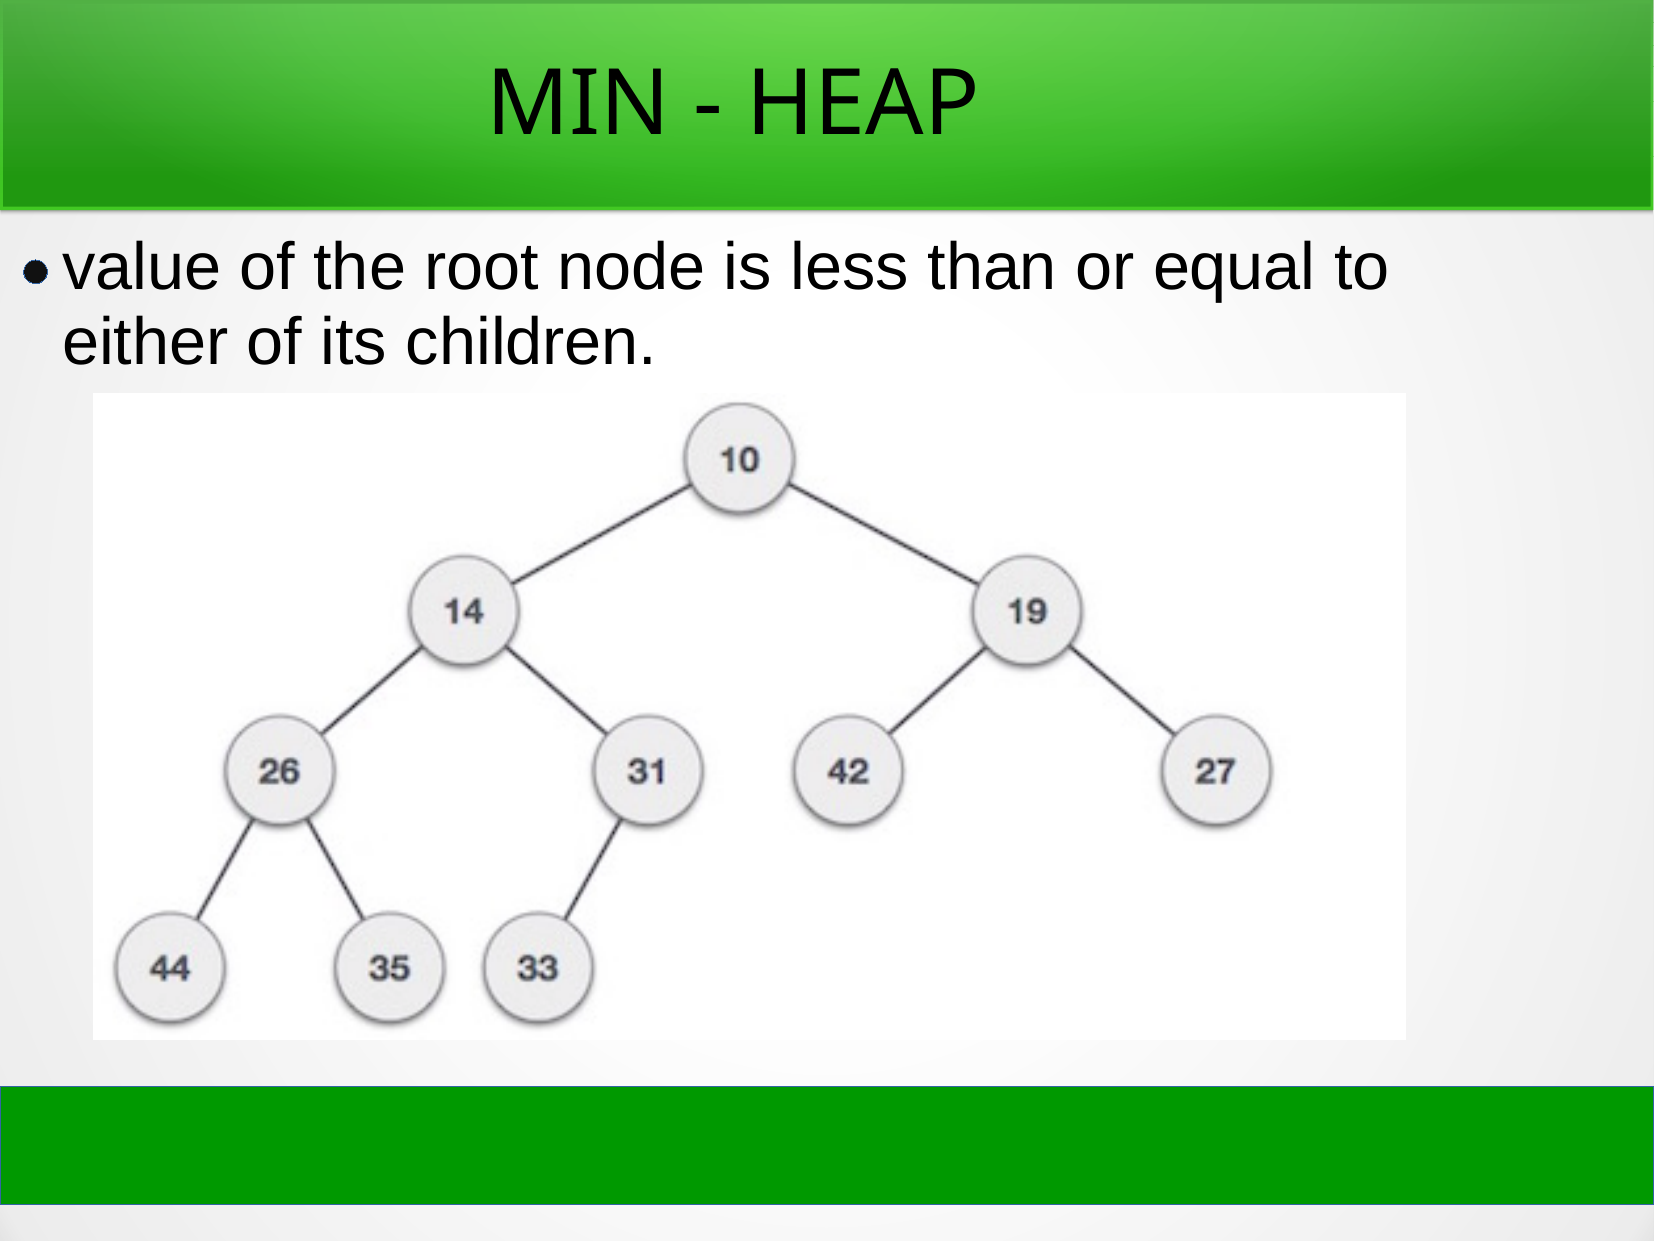

MIN - HEAP
value of the root node is less than or equal to either of its children.
12/26/03
AVL Trees - Lecture 8
26